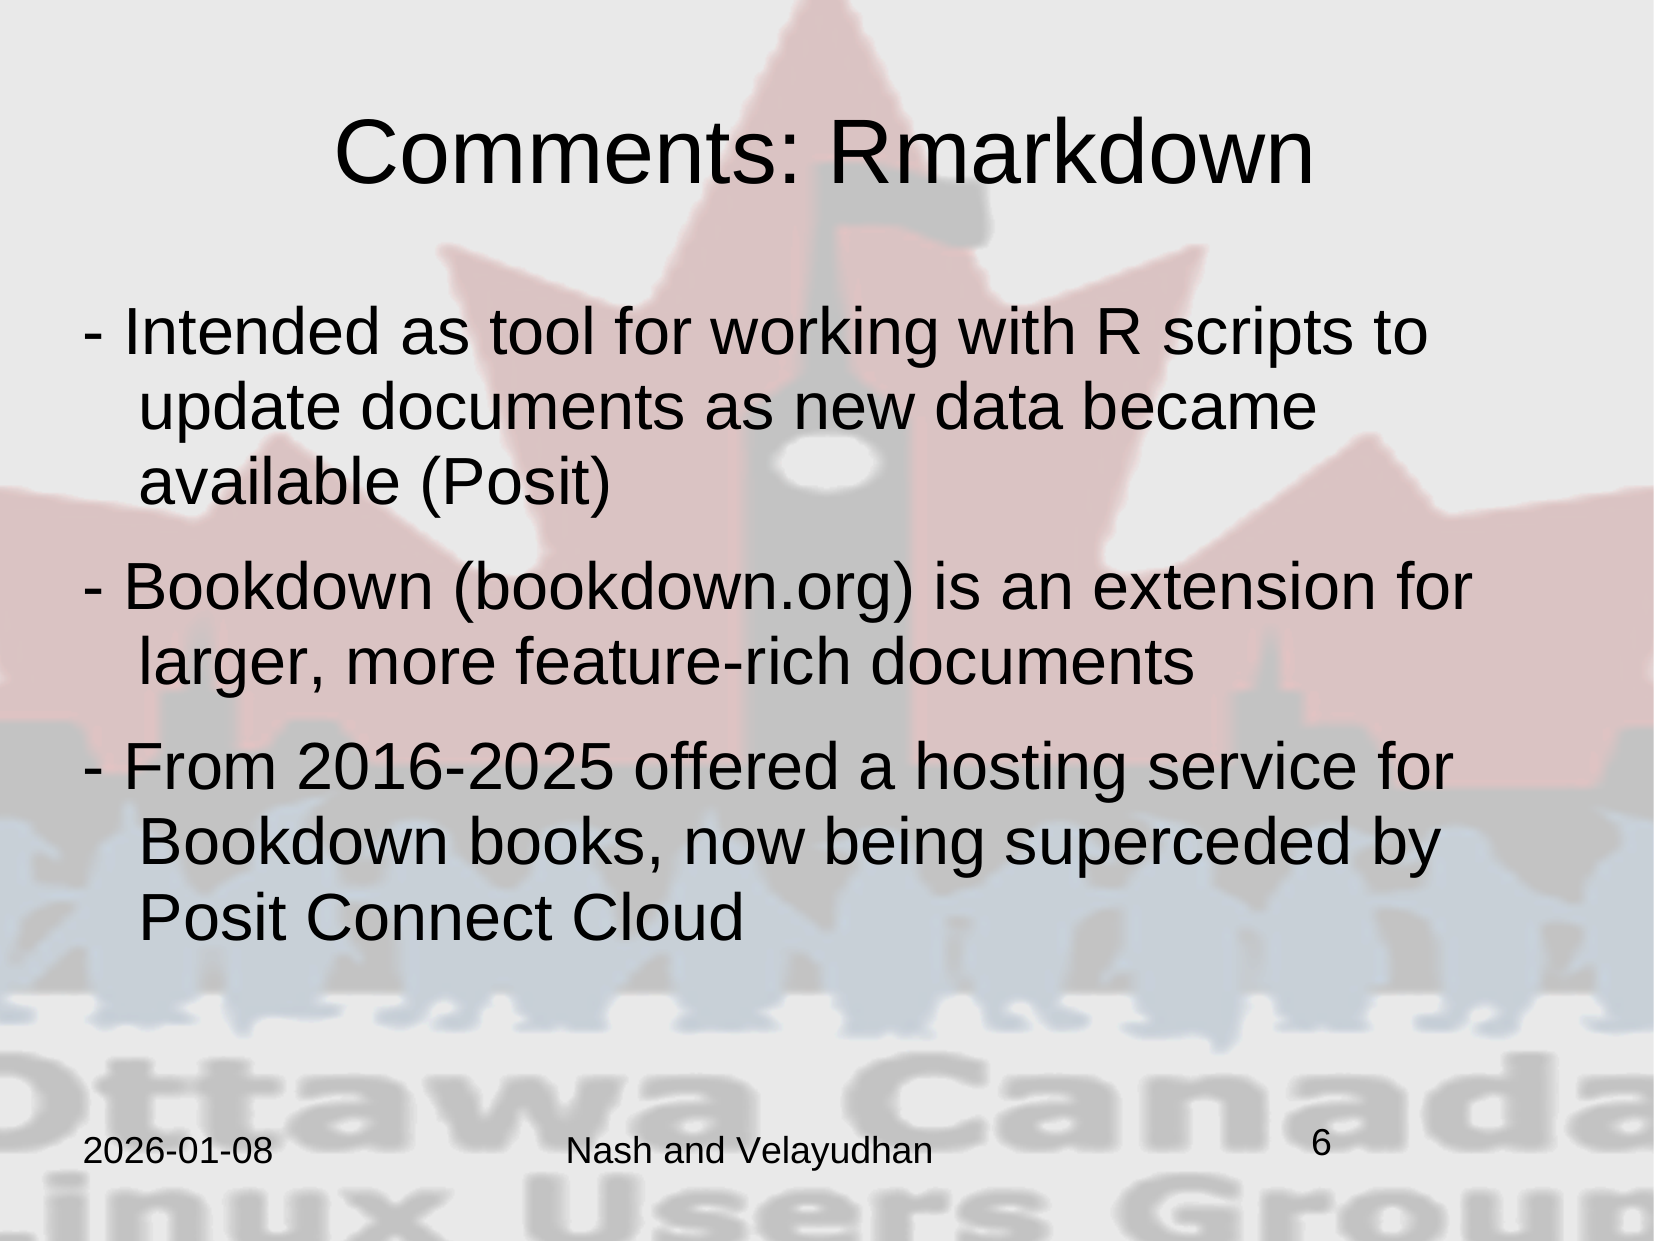

# Comments: Rmarkdown
- Intended as tool for working with R scripts to update documents as new data became available (Posit)
- Bookdown (bookdown.org) is an extension for larger, more feature-rich documents
- From 2016-2025 offered a hosting service for Bookdown books, now being superceded by Posit Connect Cloud
6